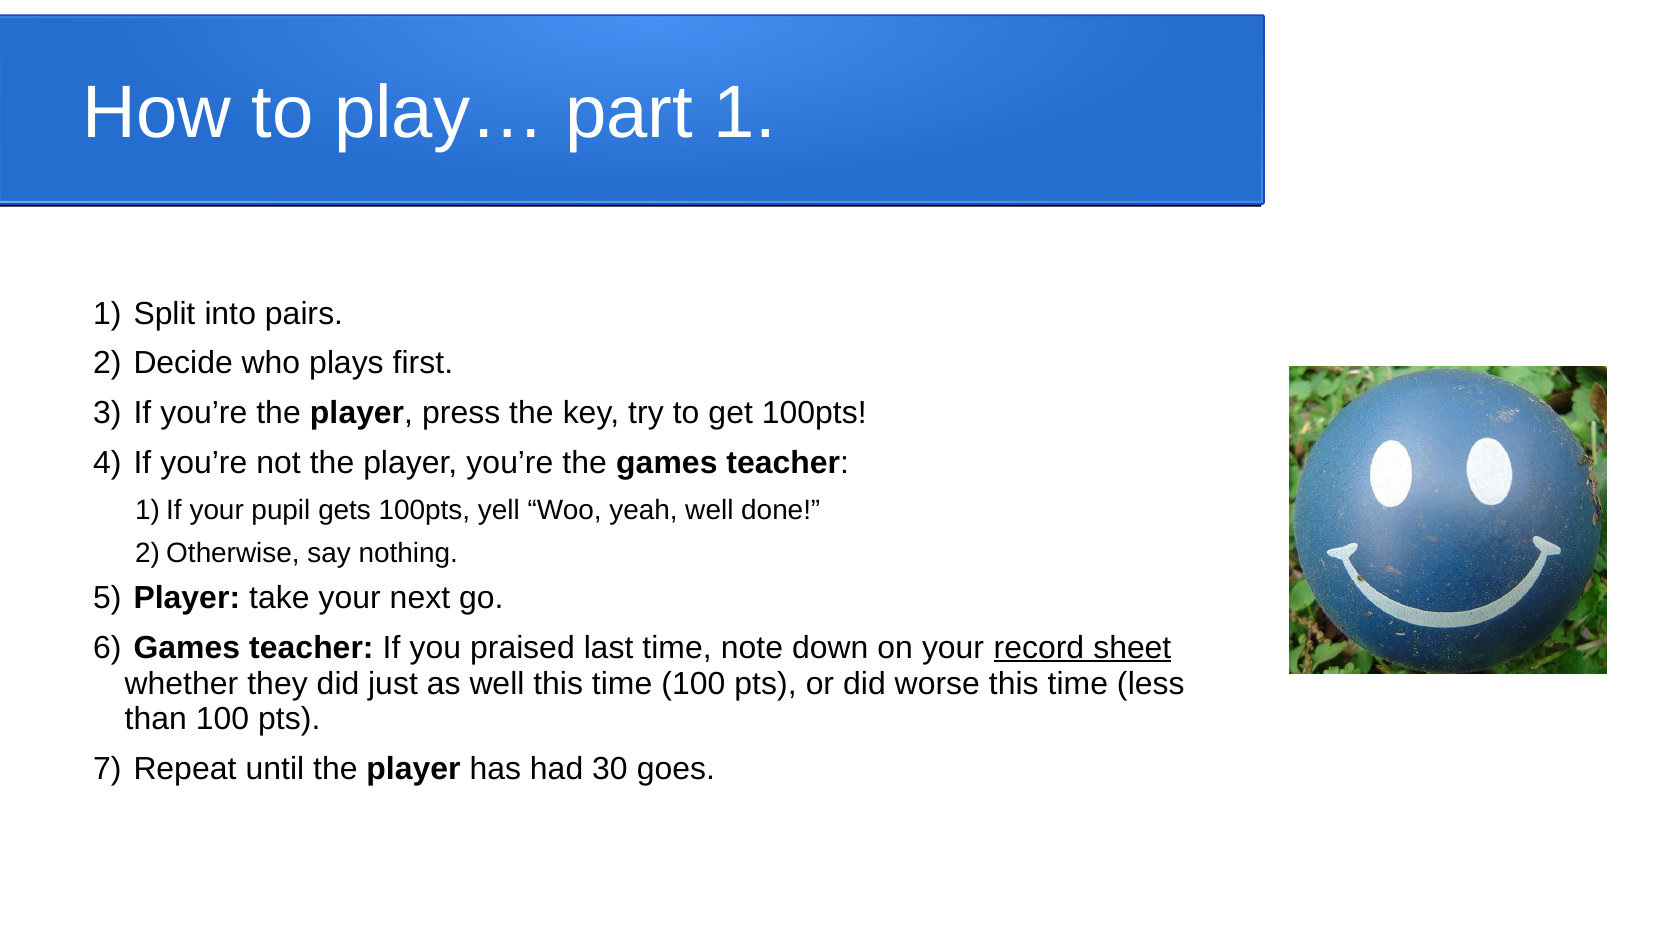

# How to play… part 1.
 Split into pairs.
 Decide who plays first.
 If you’re the player, press the key, try to get 100pts!
 If you’re not the player, you’re the games teacher:
If your pupil gets 100pts, yell “Woo, yeah, well done!”
Otherwise, say nothing.
 Player: take your next go.
 Games teacher: If you praised last time, note down on your record sheet whether they did just as well this time (100 pts), or did worse this time (less than 100 pts).
 Repeat until the player has had 30 goes.